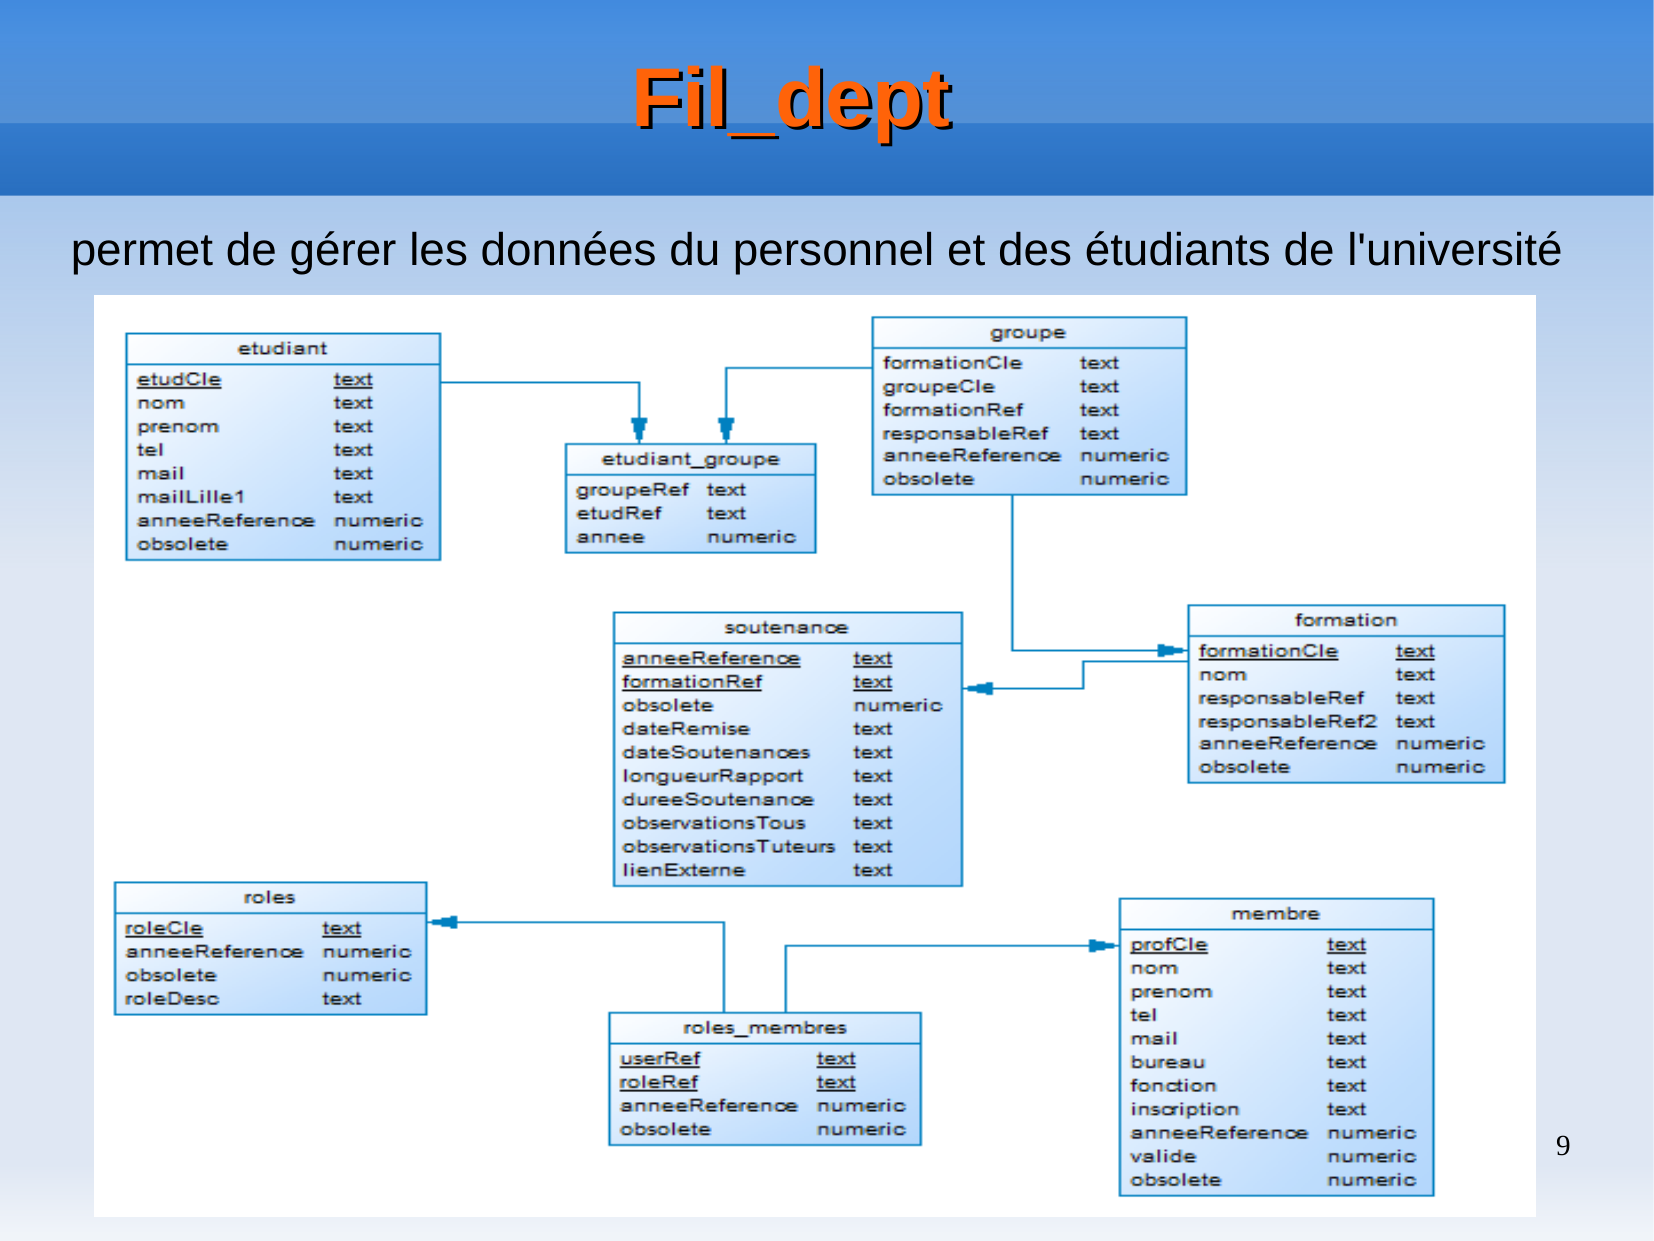

# Fil_dept
permet de gérer les données du personnel et des étudiants de l'université
9